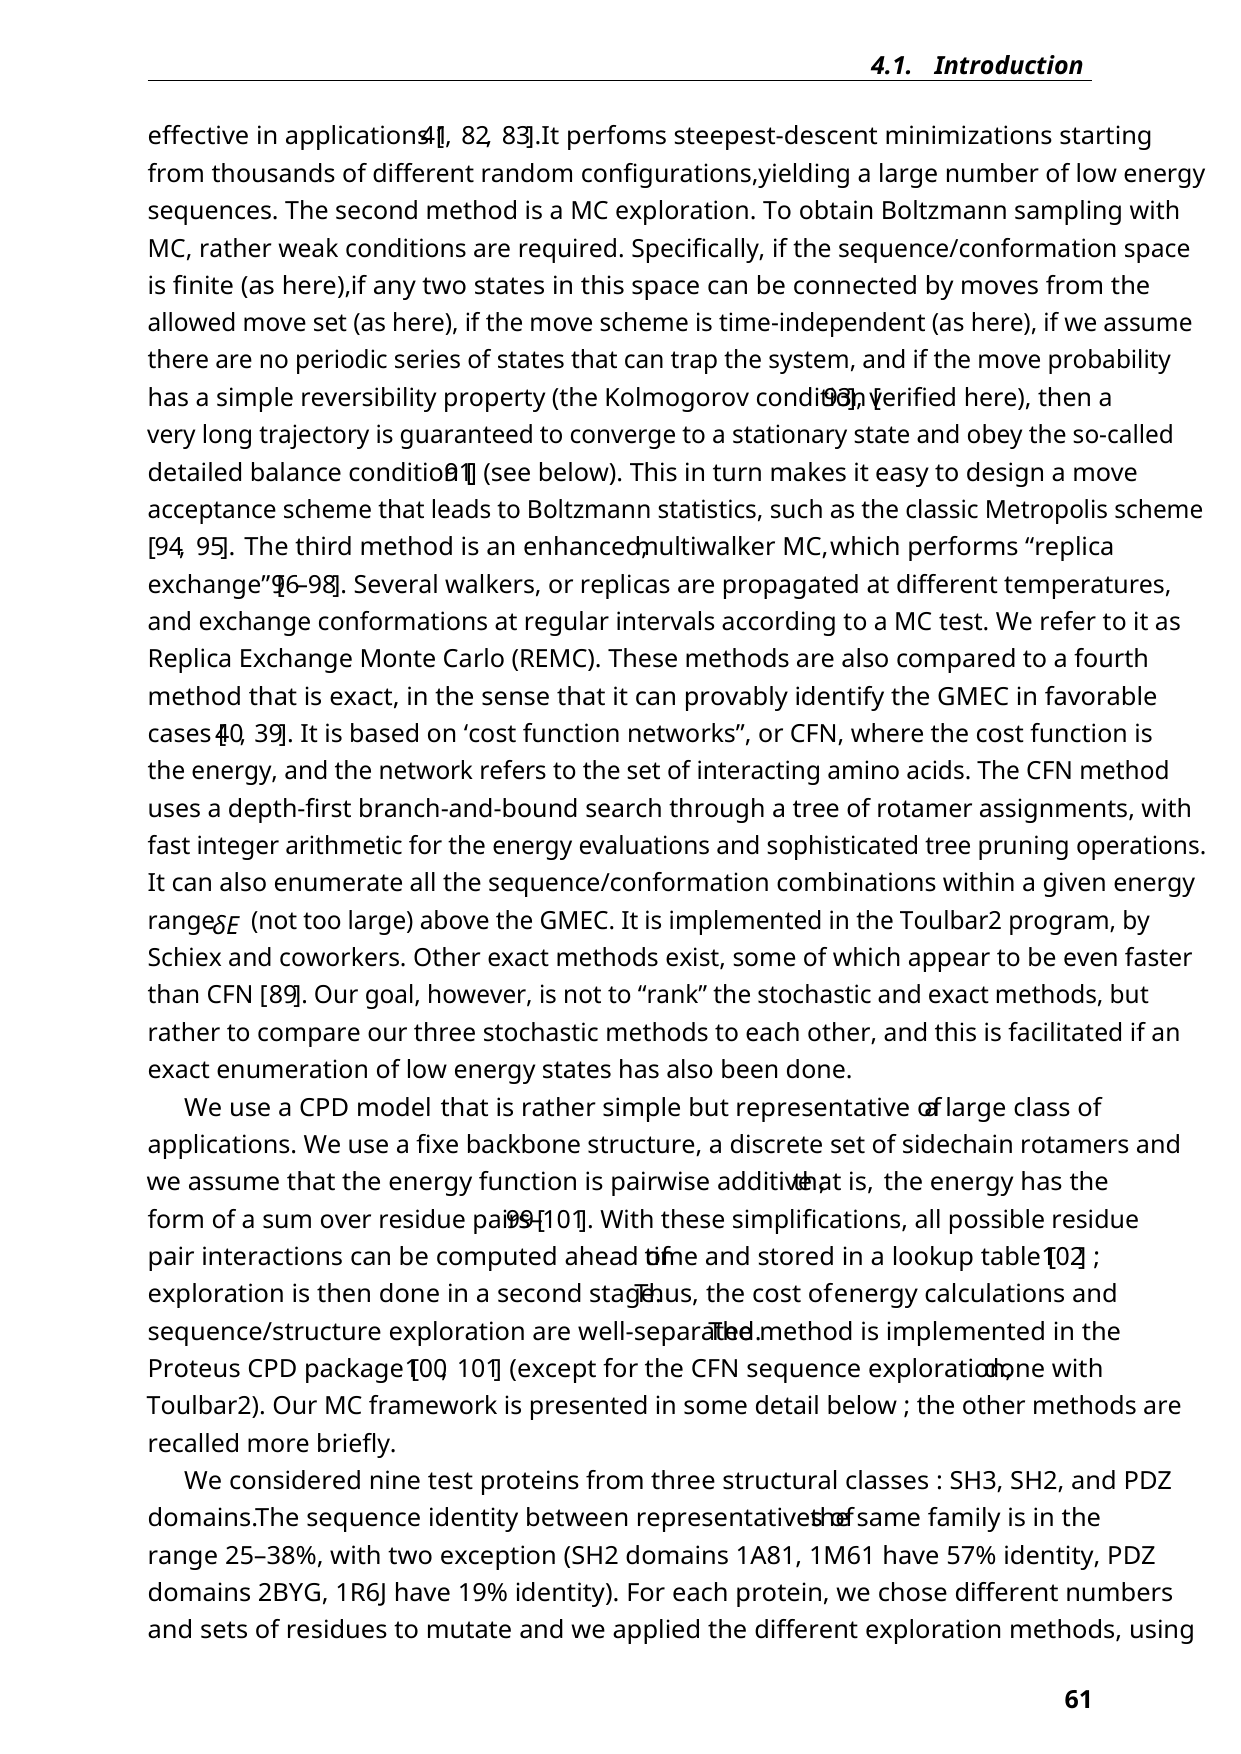

4.1.
Introduction
effective in applications [
41
,
82
,
83
].It perfoms steepest-descent minimizations starting
from thousands of different random configurations,yielding a large number of low energy
sequences. The second method is a MC exploration. To obtain Boltzmann sampling with
MC, rather weak conditions are required. Specifically, if the sequence/conformation space
is finite (as here),
if any two states in this space can be connected by moves from the
allowed move set (as here), if the move scheme is time-independent (as here), if we assume
there are no periodic series of states that can trap the system, and if the move probability
has a simple reversibility property (the Kolmogorov condition [
93
], verified here), then a
very long trajectory is guaranteed to converge to a stationary state and obey the so-called
detailed balance condition [
91
] (see below). This in turn makes it easy to design a move
acceptance scheme that leads to Boltzmann statistics, such as the classic Metropolis scheme
[
94
,
95
].
The third method is an enhanced,
multiwalker MC,
which performs “replica
exchange” [
96
–
98
]. Several walkers, or replicas are propagated at different temperatures,
and exchange conformations at regular intervals according to a MC test. We refer to it as
Replica Exchange Monte Carlo (REMC). These methods are also compared to a fourth
method that is exact, in the sense that it can provably identify the GMEC in favorable
cases [
40
,
39
]. It is based on ‘cost function networks”, or CFN, where the cost function is
the energy, and the network refers to the set of interacting amino acids. The CFN method
uses a depth-first branch-and-bound search through a tree of rotamer assignments, with
fast integer arithmetic for the energy evaluations and sophisticated tree pruning operations.
It can also enumerate all the sequence/conformation combinations within a given energy
range
(not too large) above the GMEC. It is implemented in the Toulbar2 program, by
δE
Schiex and coworkers. Other exact methods exist, some of which appear to be even faster
than CFN [
89
]. Our goal, however, is not to “rank” the stochastic and exact methods, but
rather to compare our three stochastic methods to each other, and this is facilitated if an
exact enumeration of low energy states has also been done.
We use a CPD model
that is rather simple but representative of
a large class of
applications. We use a fixe backbone structure, a discrete set of sidechain rotamers and
we assume that the energy function is pairwise additive ;
that is,
the energy has the
form of a sum over residue pairs [
99
–
101
]. With these simplifications, all possible residue
pair interactions can be computed ahead of
time and stored in a lookup table [
102
] ;
exploration is then done in a second stage.
Thus,
the cost of
energy calculations and
sequence/structure exploration are well-separated.
The method is implemented in the
Proteus CPD package [
100
,
101
]
(except for the CFN sequence exploration,
done with
Toulbar2). Our MC framework is presented in some detail below ; the other methods are
recalled more briefly.
We considered nine test proteins from three structural classes : SH3, SH2, and PDZ
domains.
The sequence identity between representatives of
the same family is in the
range 25–38%, with two exception (SH2 domains 1A81, 1M61 have 57% identity, PDZ
domains 2BYG, 1R6J have 19% identity). For each protein, we chose different numbers
and sets of residues to mutate and we applied the different exploration methods, using
61